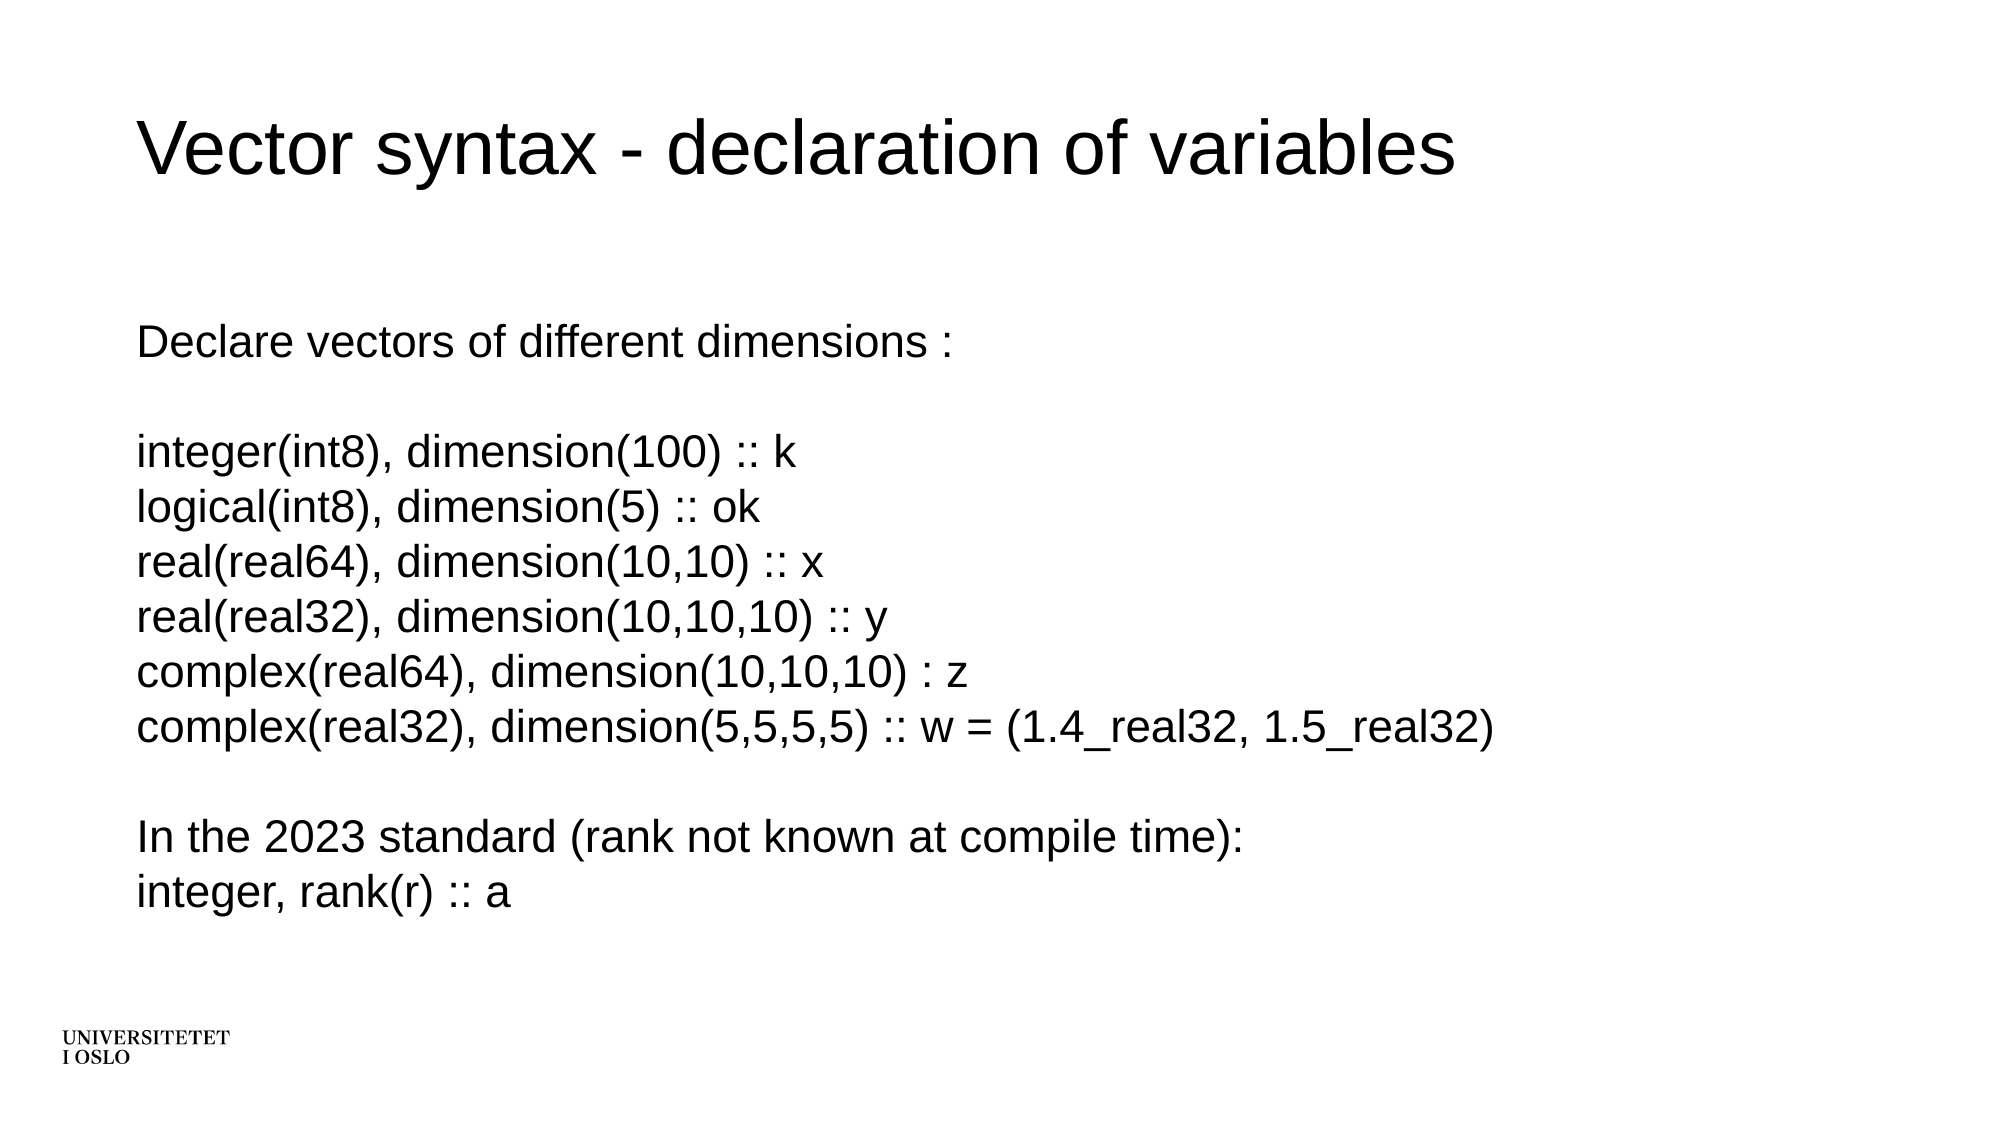

# Vector syntax - declaration of variables
Declare vectors of different dimensions :
integer(int8), dimension(100) :: k
logical(int8), dimension(5) :: ok
real(real64), dimension(10,10) :: x
real(real32), dimension(10,10,10) :: y
complex(real64), dimension(10,10,10) : z
complex(real32), dimension(5,5,5,5) :: w = (1.4_real32, 1.5_real32)
In the 2023 standard (rank not known at compile time):
integer, rank(r) :: a